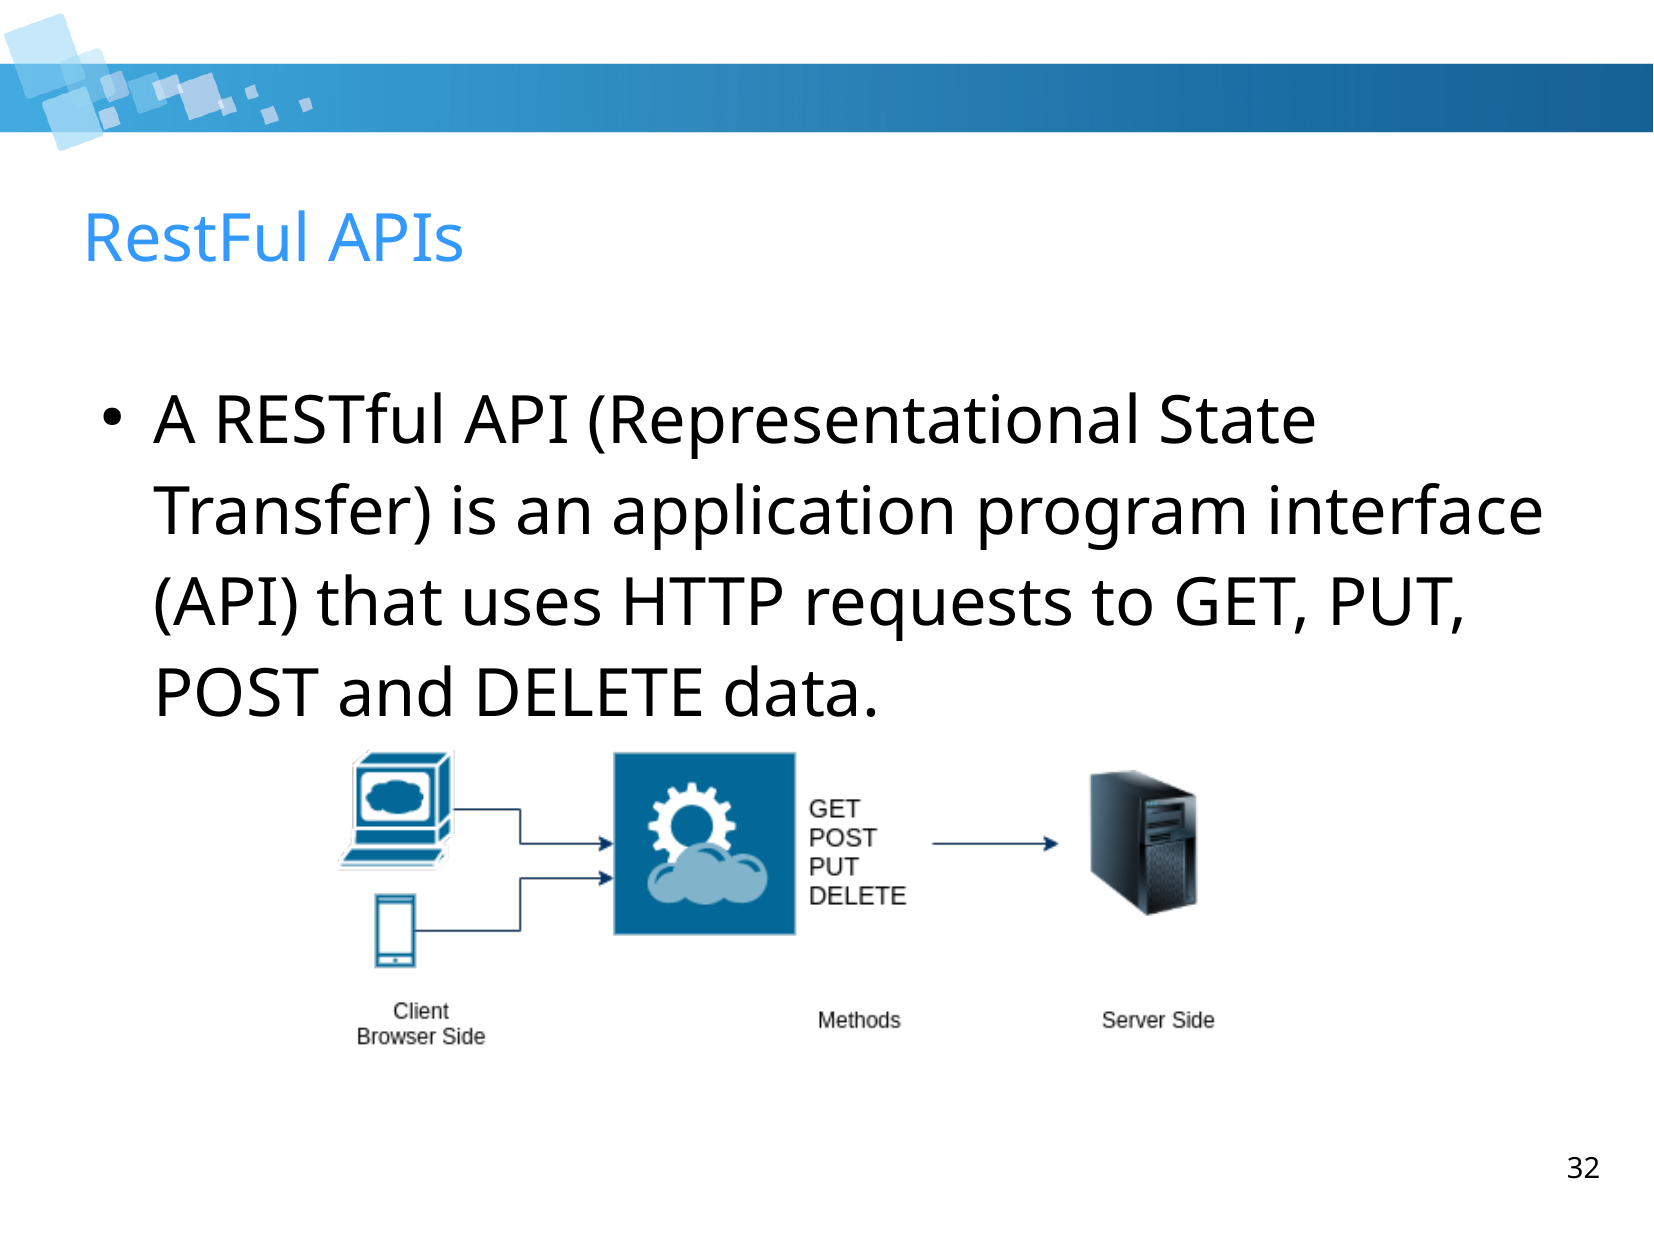

# RestFul APIs
A RESTful API (Representational State Transfer) is an application program interface (API) that uses HTTP requests to GET, PUT, POST and DELETE data.
32